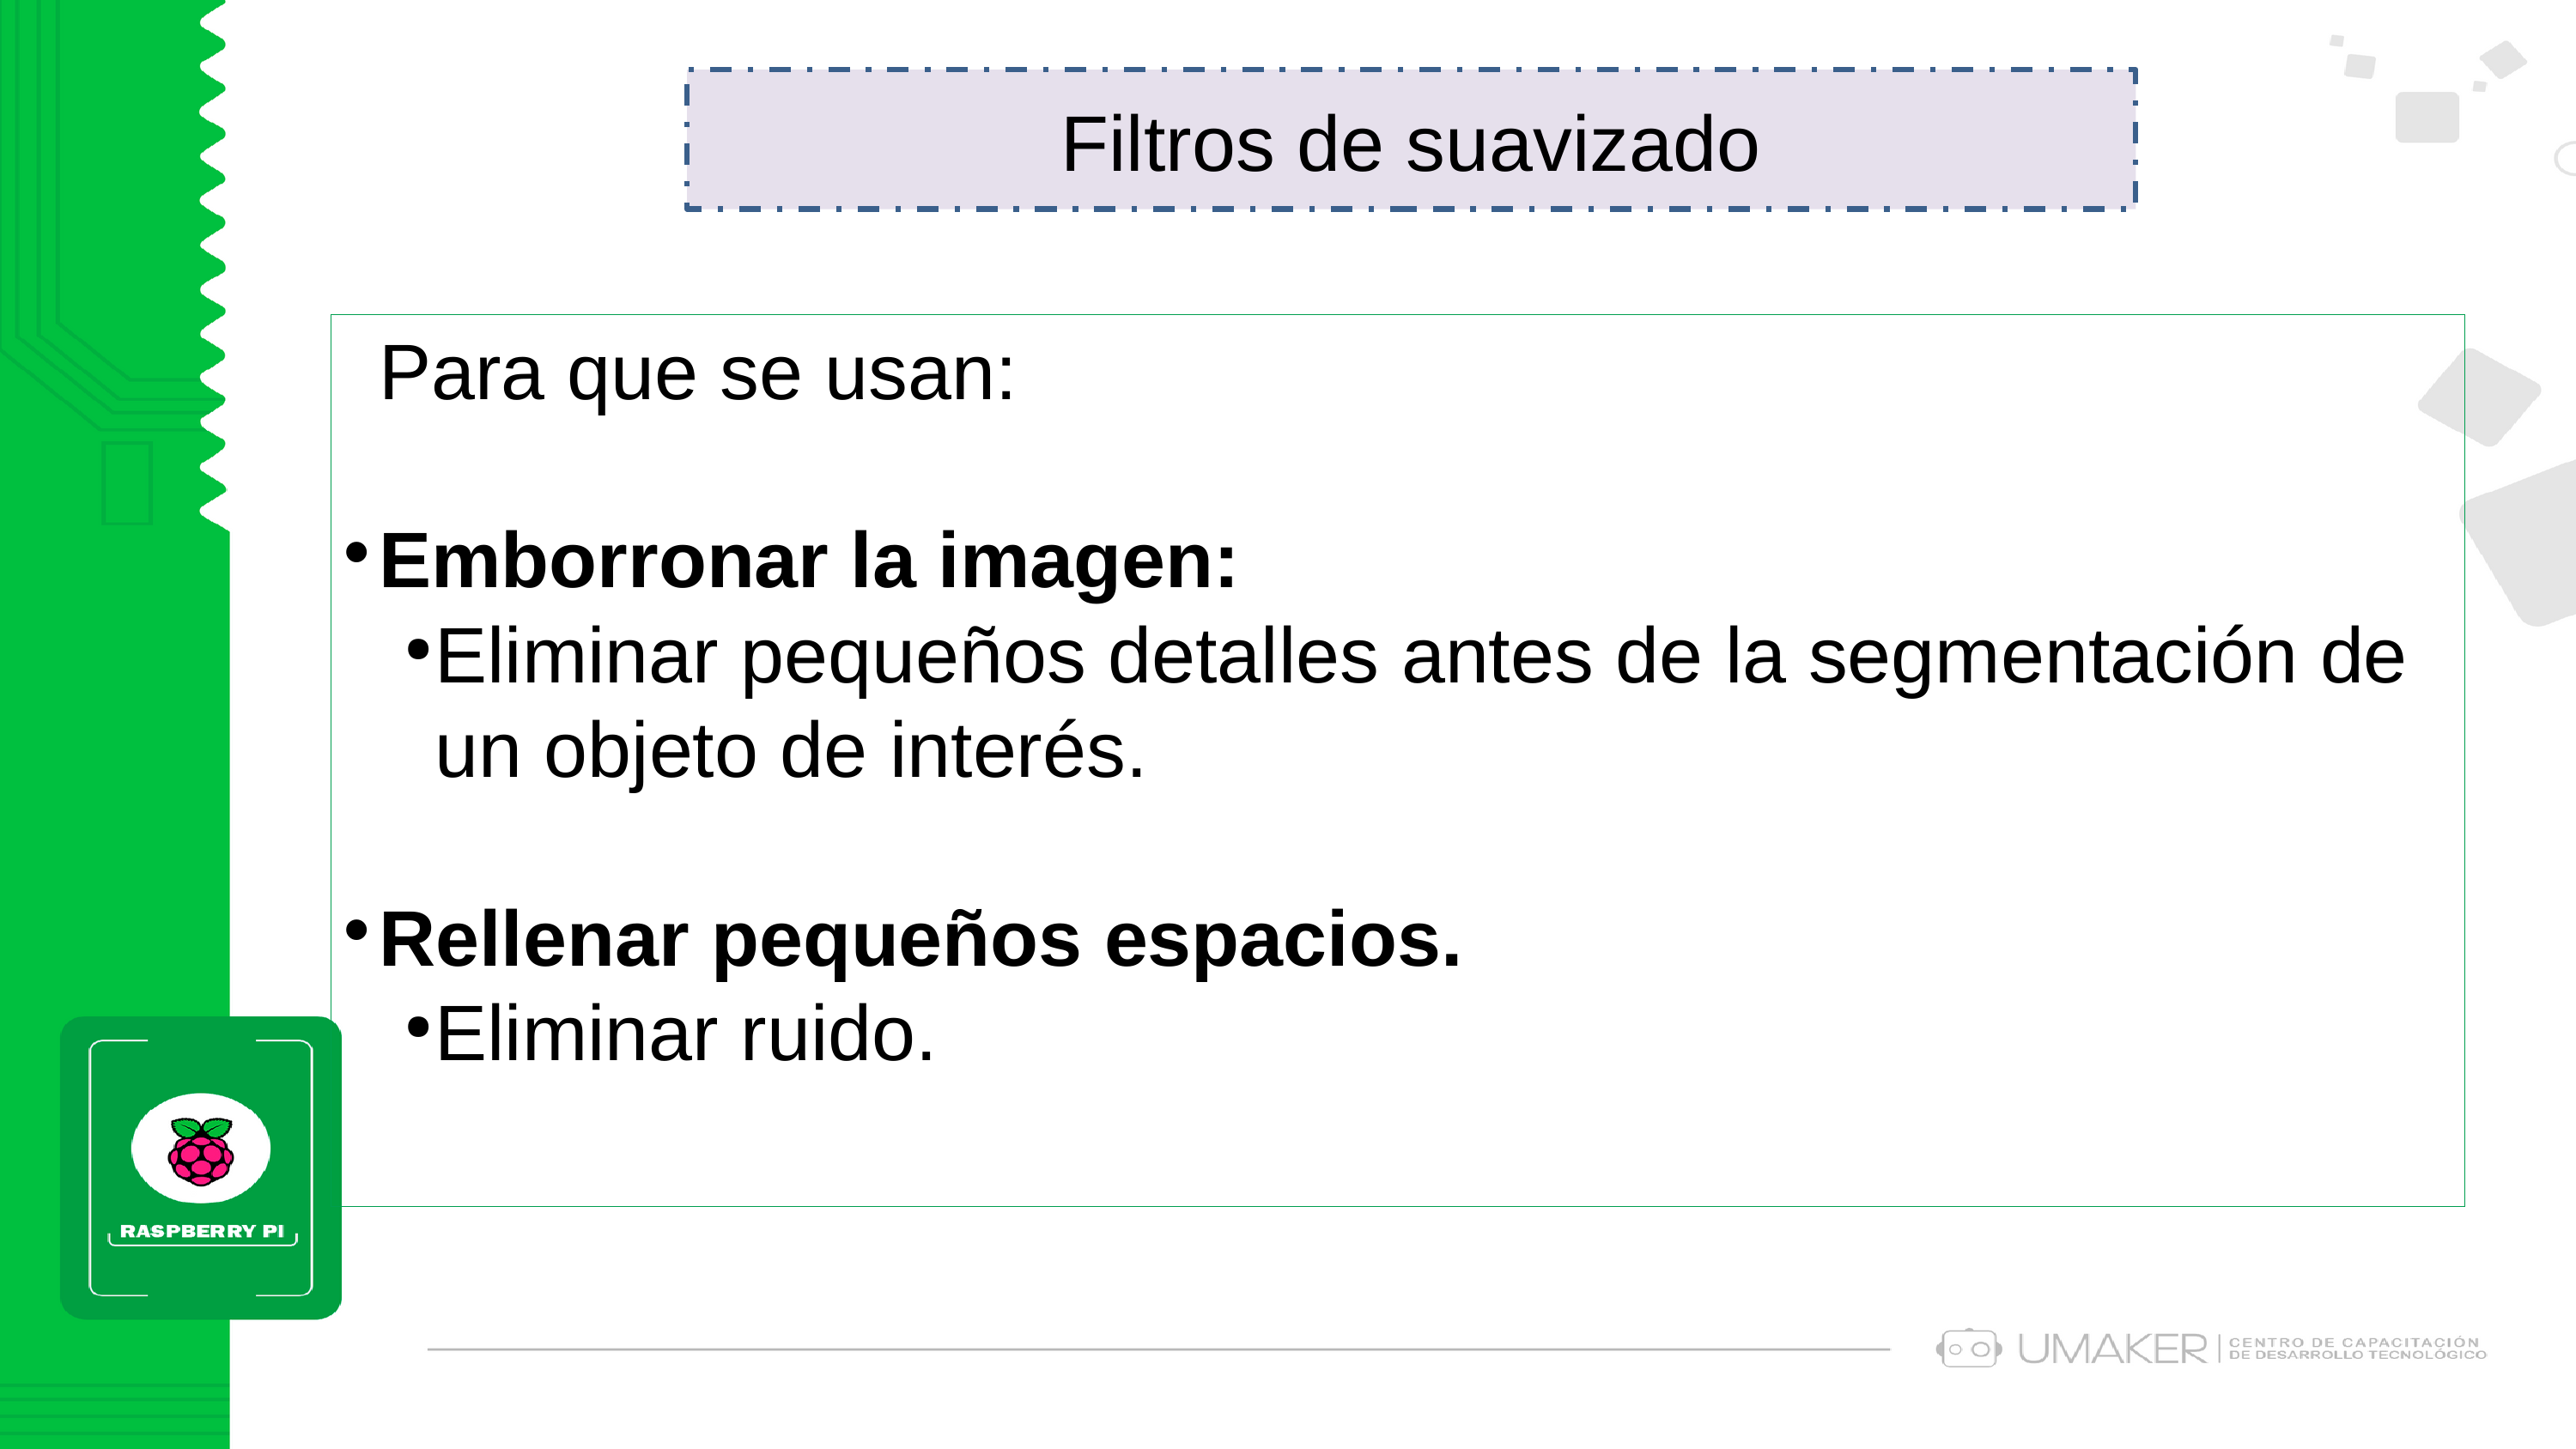

Filtros de suavizado
Para que se usan:
Emborronar la imagen:
Eliminar pequeños detalles antes de la segmentación de un objeto de interés.
Rellenar pequeños espacios.
Eliminar ruido.